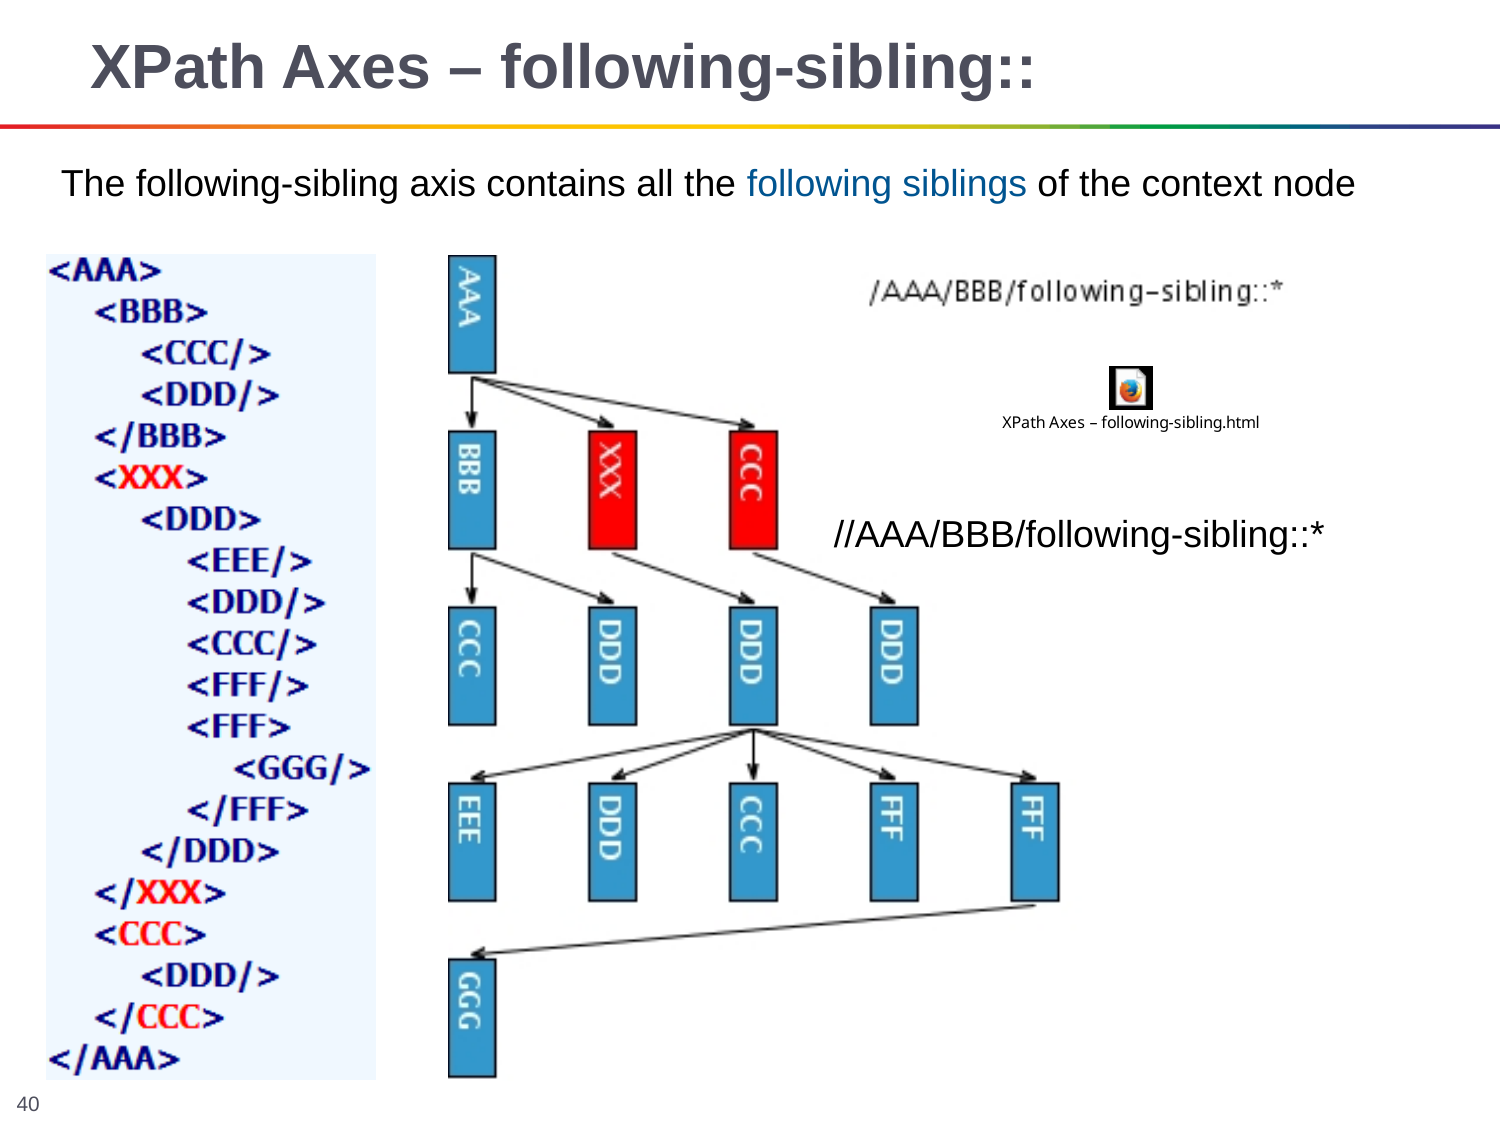

# XPath Axes – following-sibling::
The following-sibling axis contains all the following siblings of the context node
//AAA/BBB/following-sibling::*